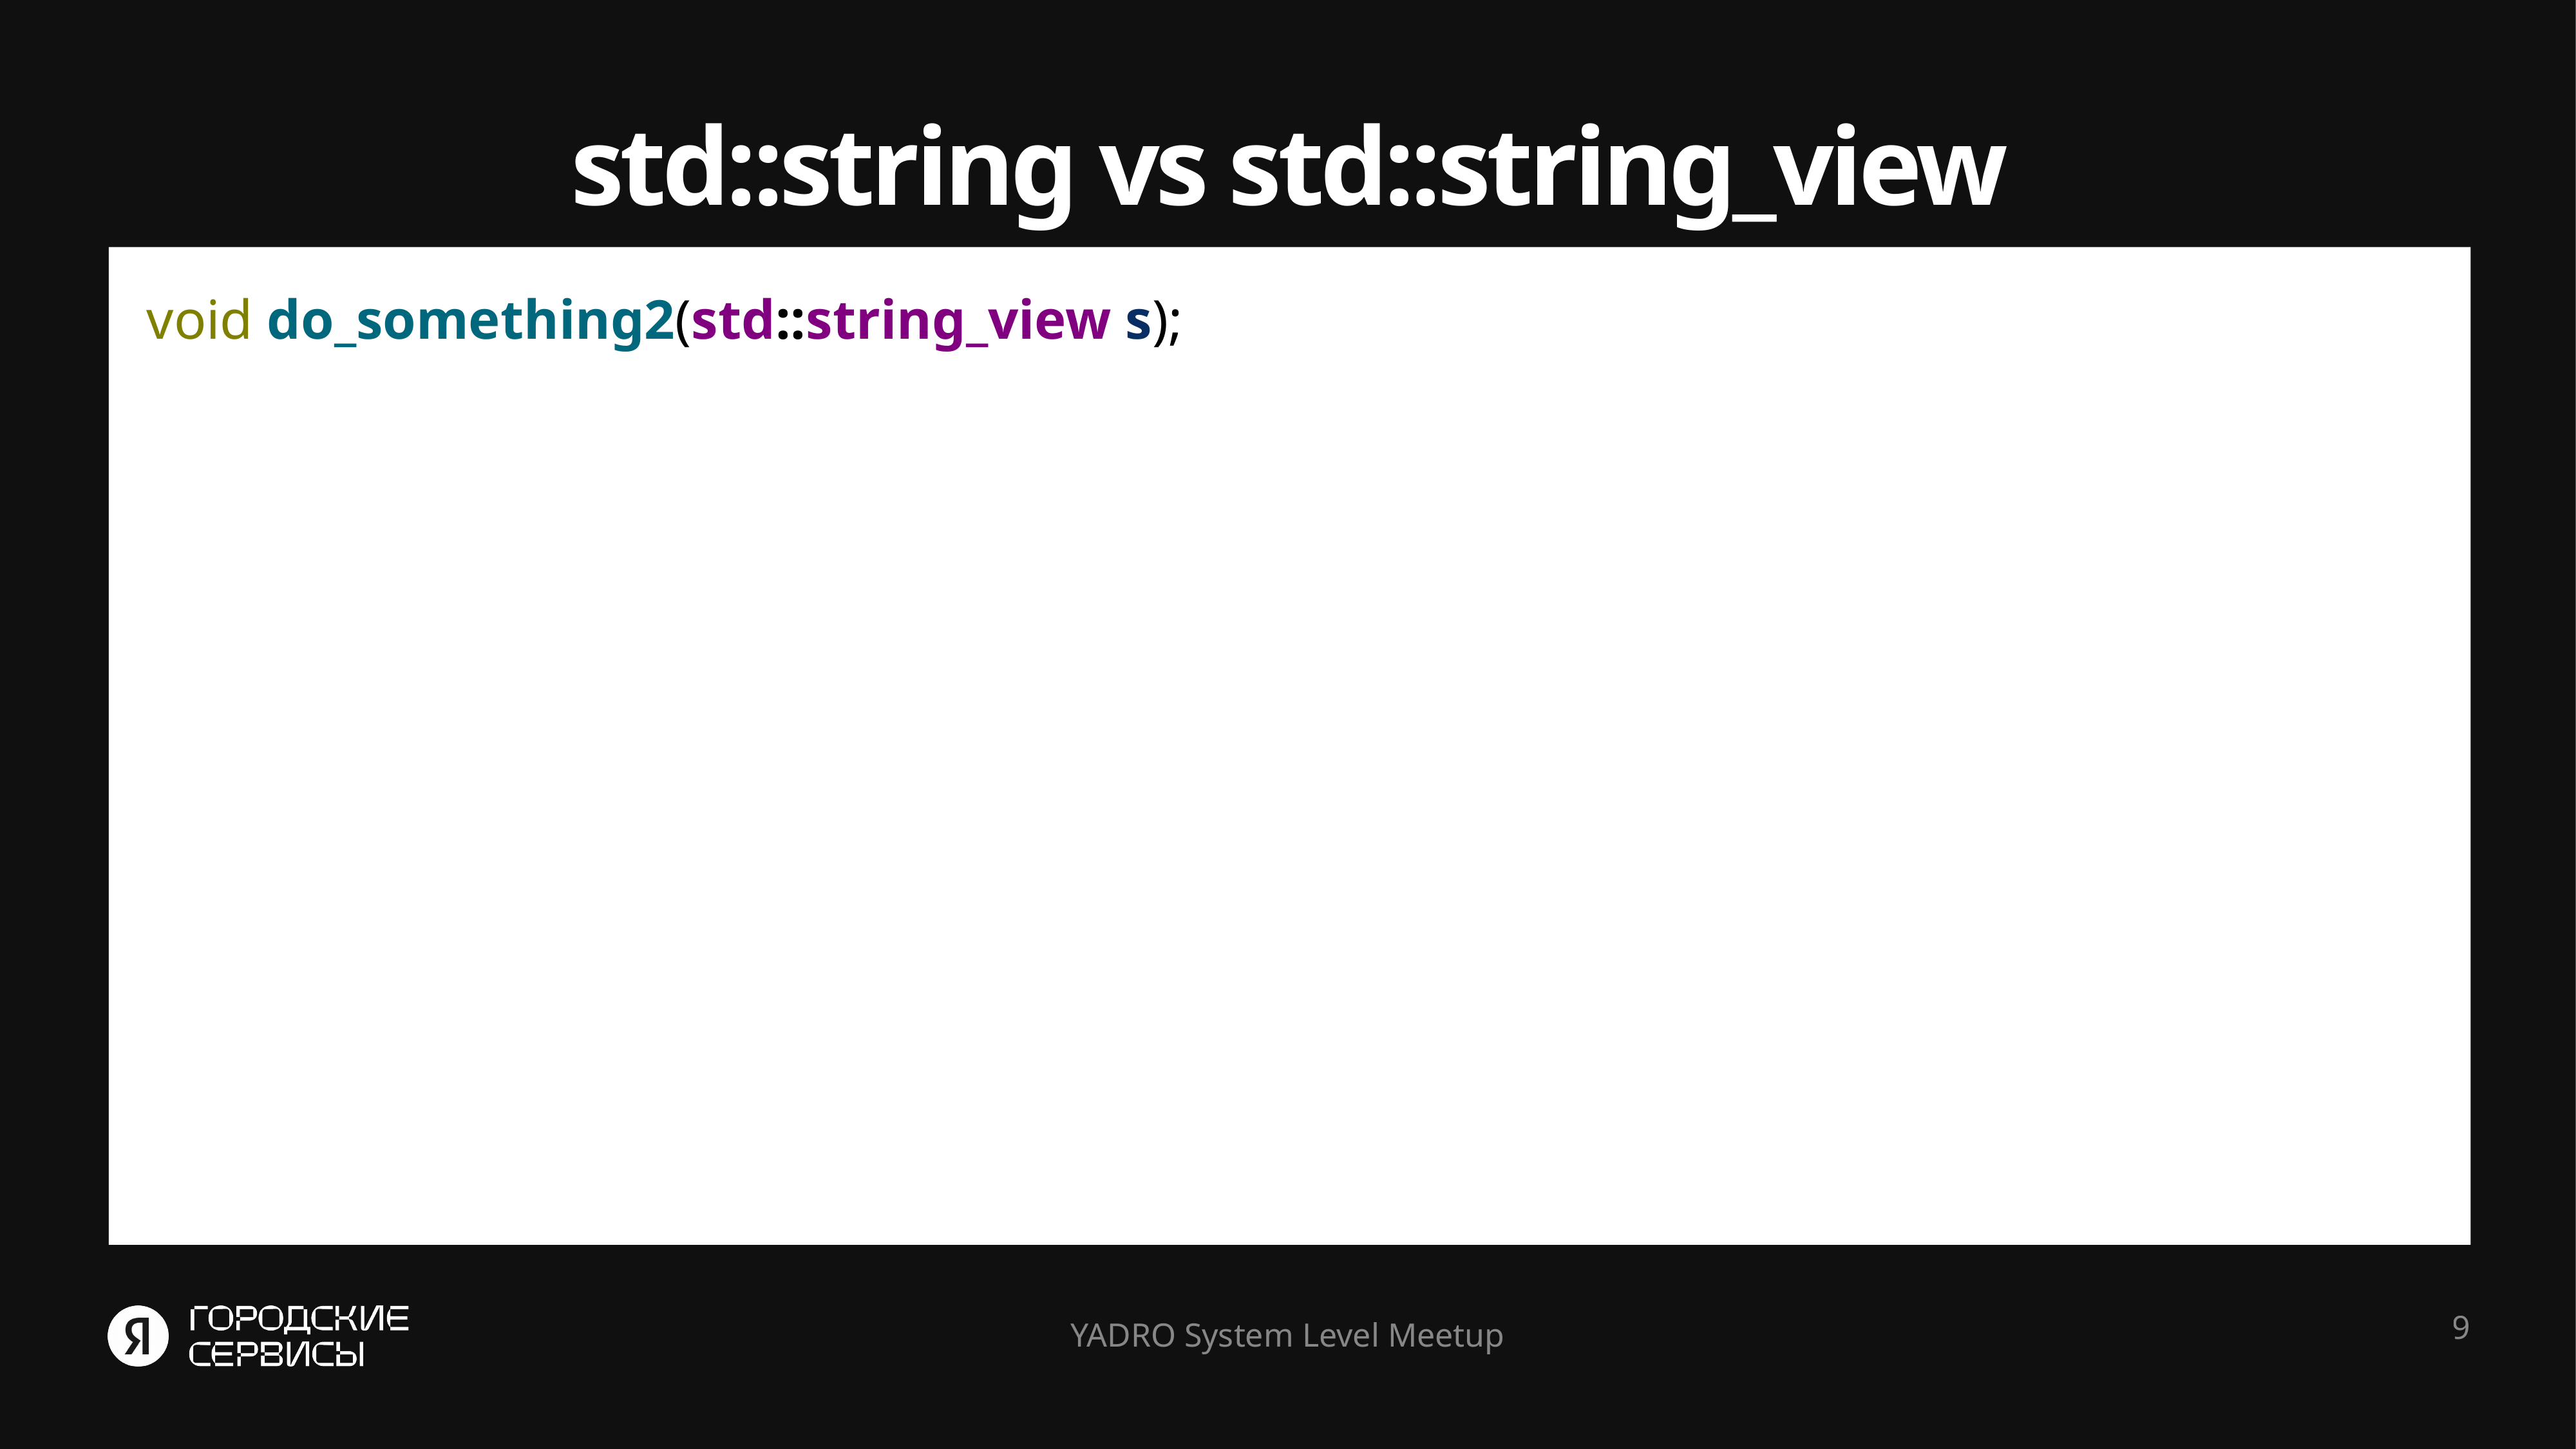

std::string vs std::string_view
# void do_something2(std::string_view s);
YADRO System Level Meetup